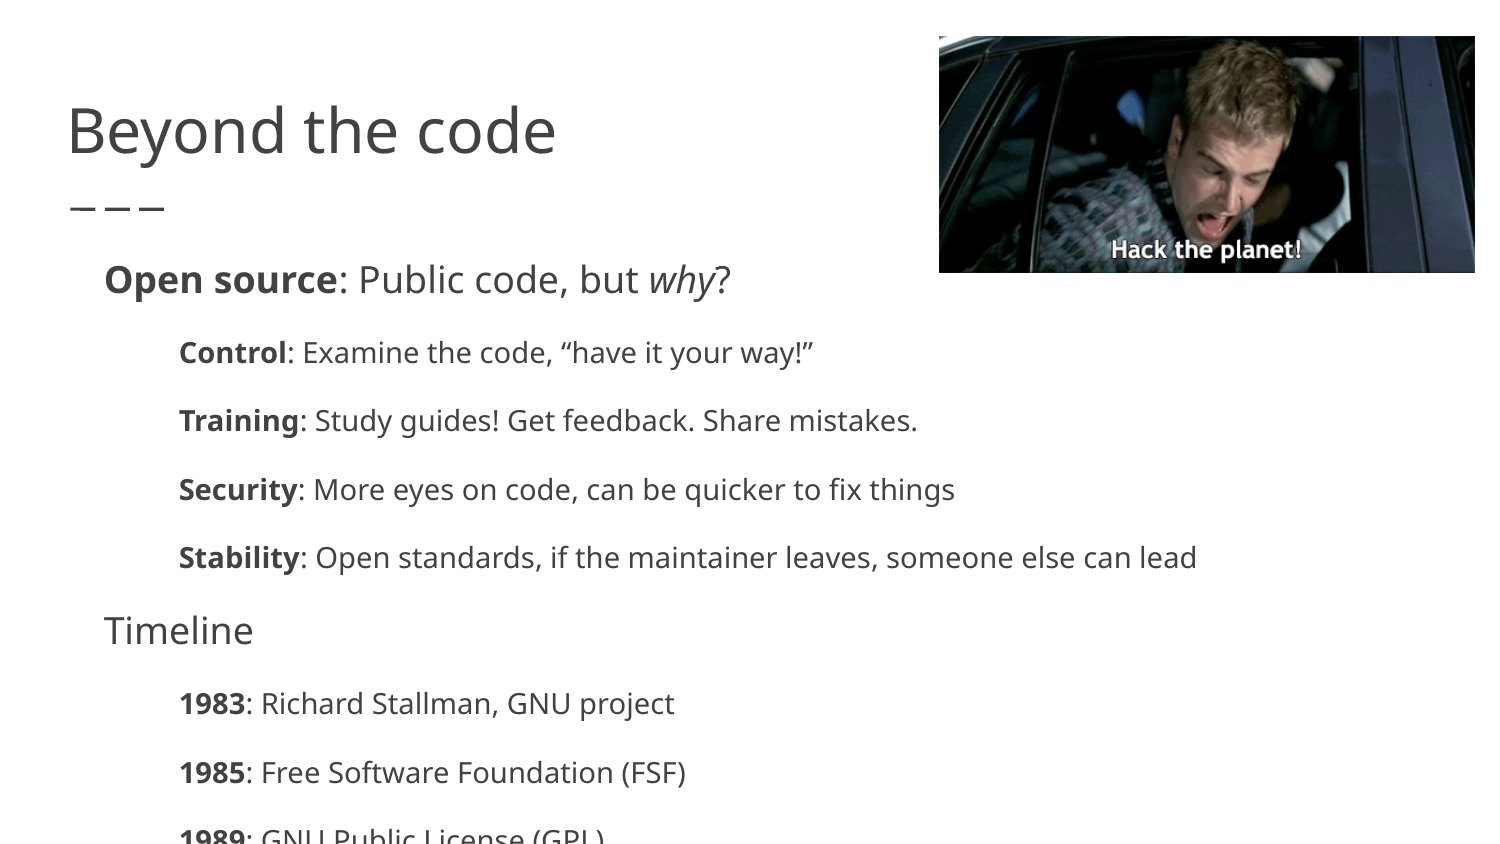

# Beyond the code
Open source: Public code, but why?
Control: Examine the code, “have it your way!”
Training: Study guides! Get feedback. Share mistakes.
Security: More eyes on code, can be quicker to fix things
Stability: Open standards, if the maintainer leaves, someone else can lead
Timeline
1983: Richard Stallman, GNU project
1985: Free Software Foundation (FSF)
1989: GNU Public License (GPL)
1997: The Cathedral and the Bazaar
1998: Open Source Initiative